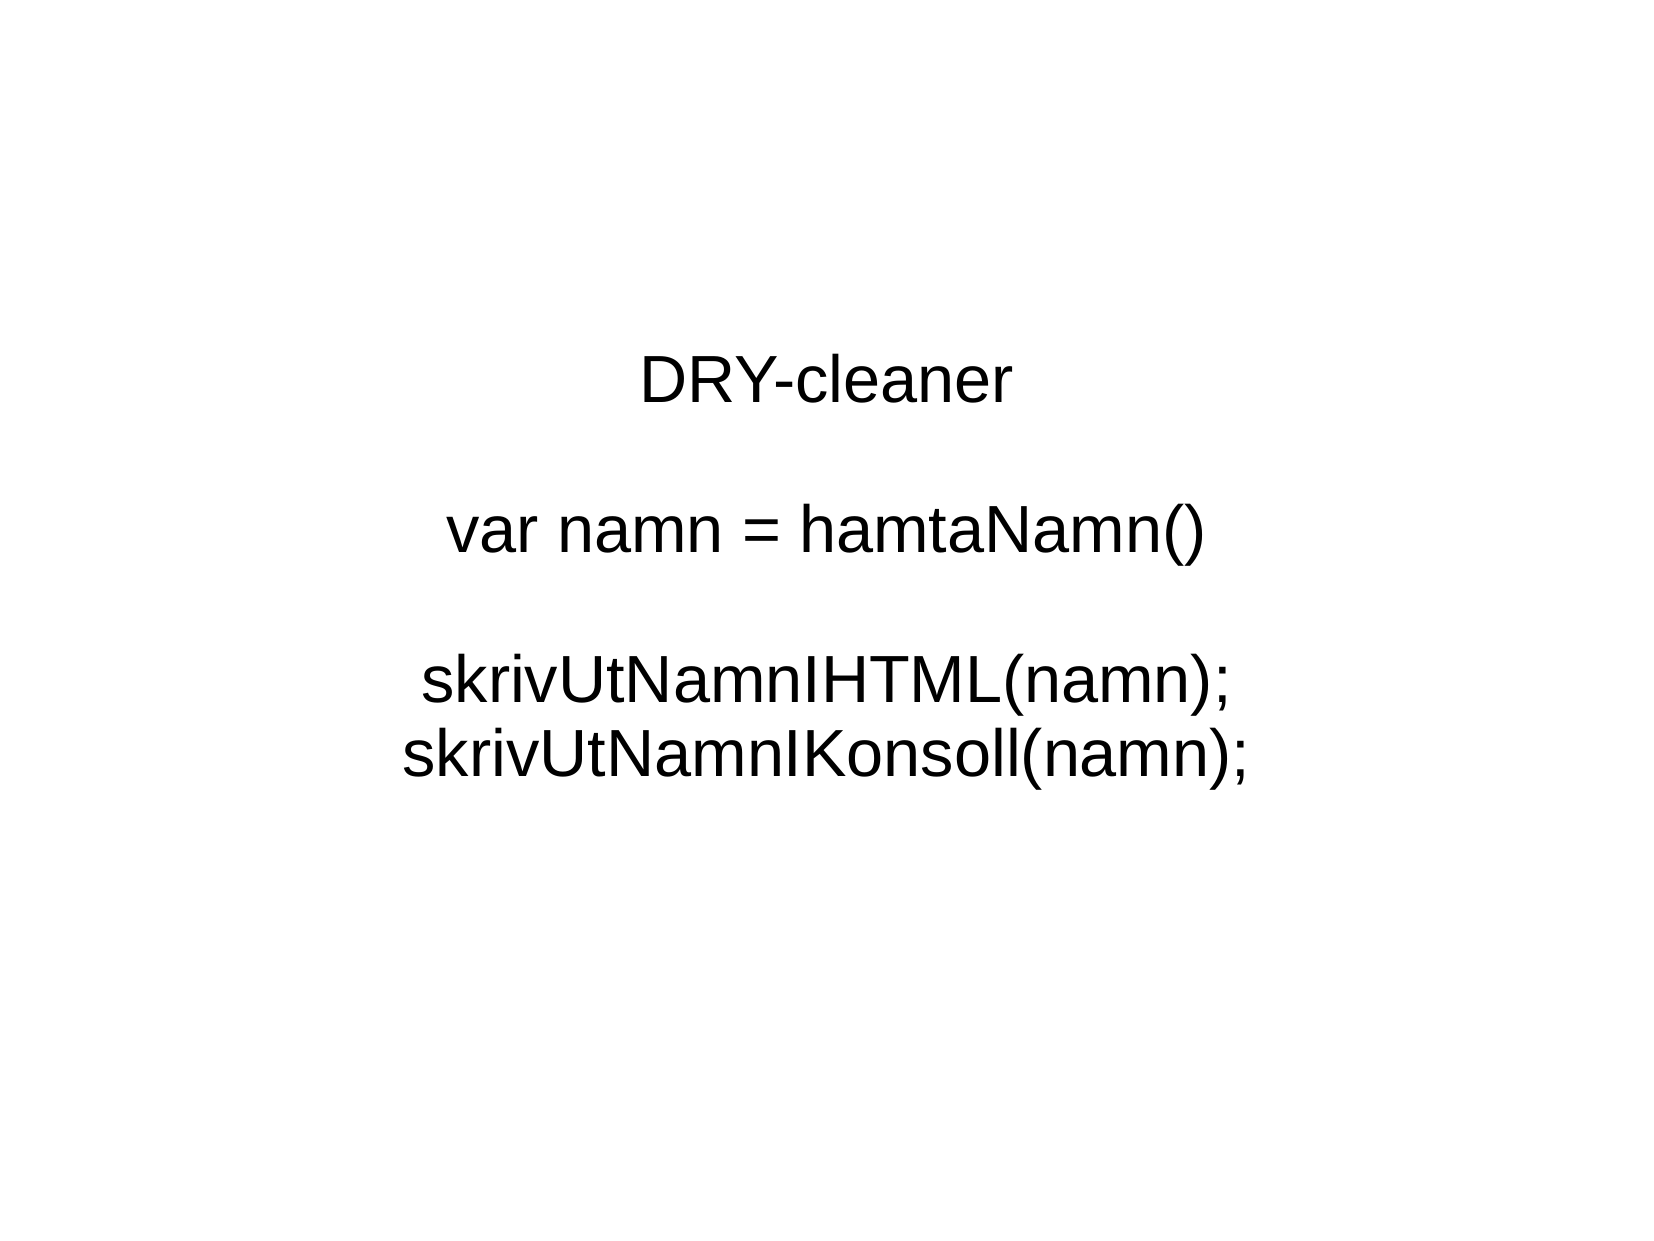

# DRY-cleaner
var namn = hamtaNamn()
skrivUtNamnIHTML(namn);
skrivUtNamnIKonsoll(namn);